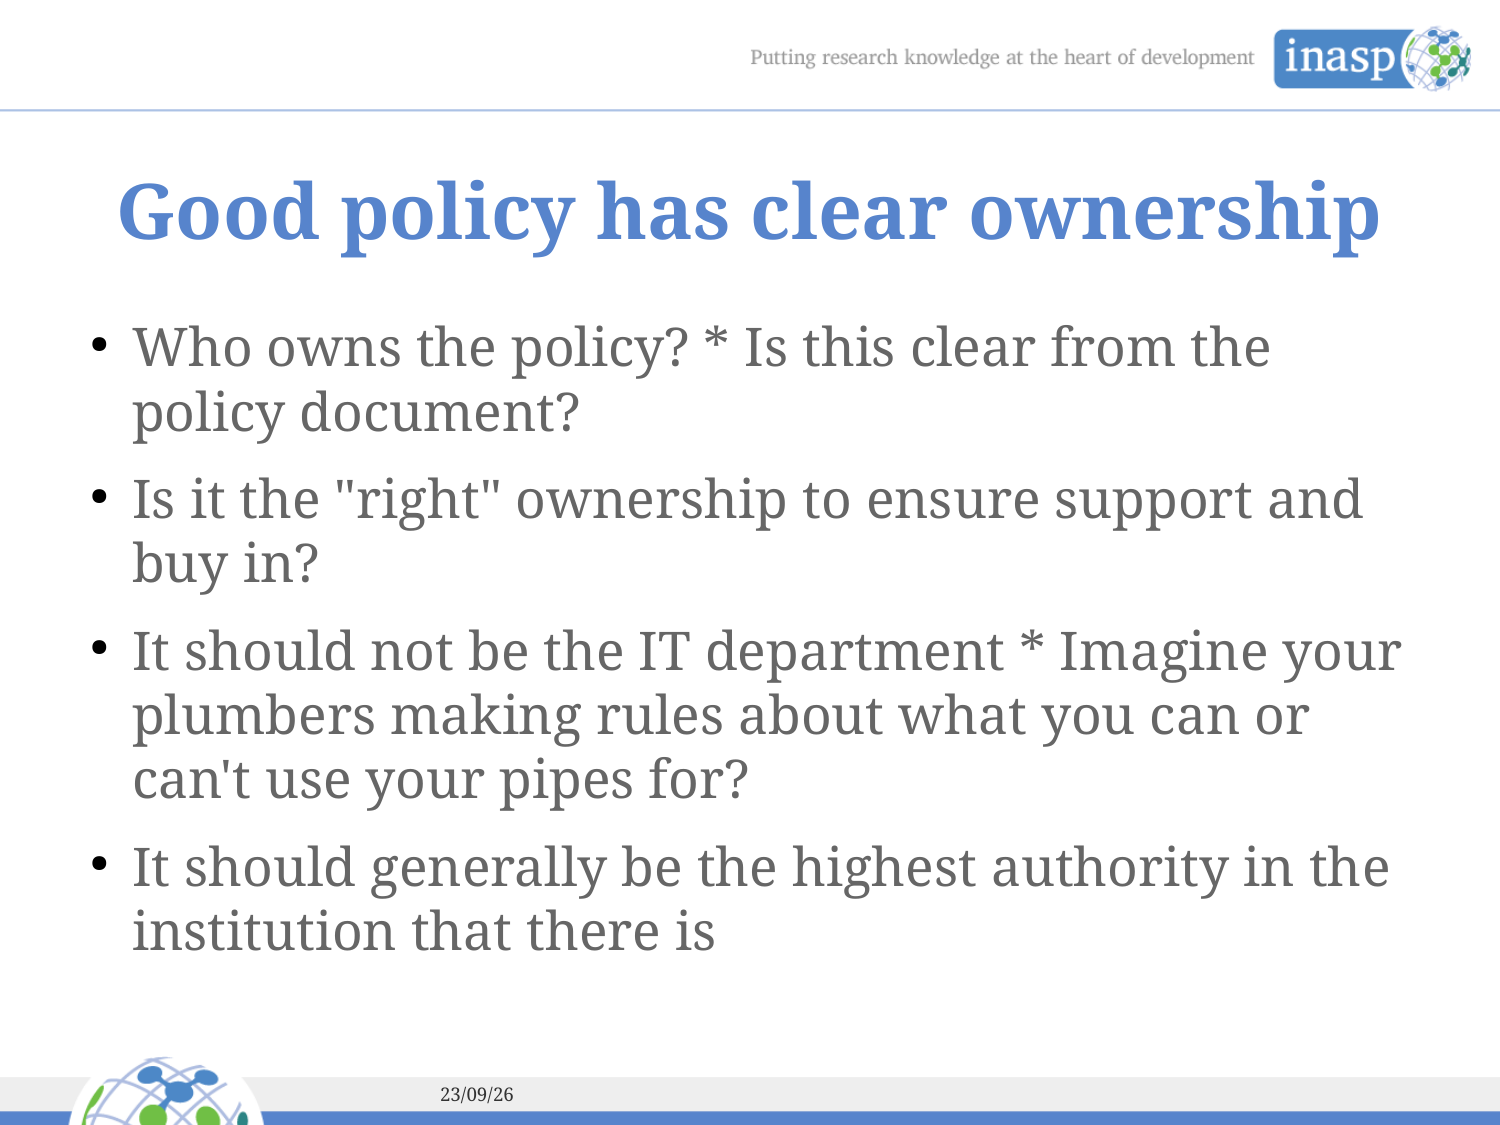

# Good policy has clear ownership
Who owns the policy? * Is this clear from the policy document?
Is it the "right" ownership to ensure support and buy in?
It should not be the IT department * Imagine your plumbers making rules about what you can or can't use your pipes for?
It should generally be the highest authority in the institution that there is